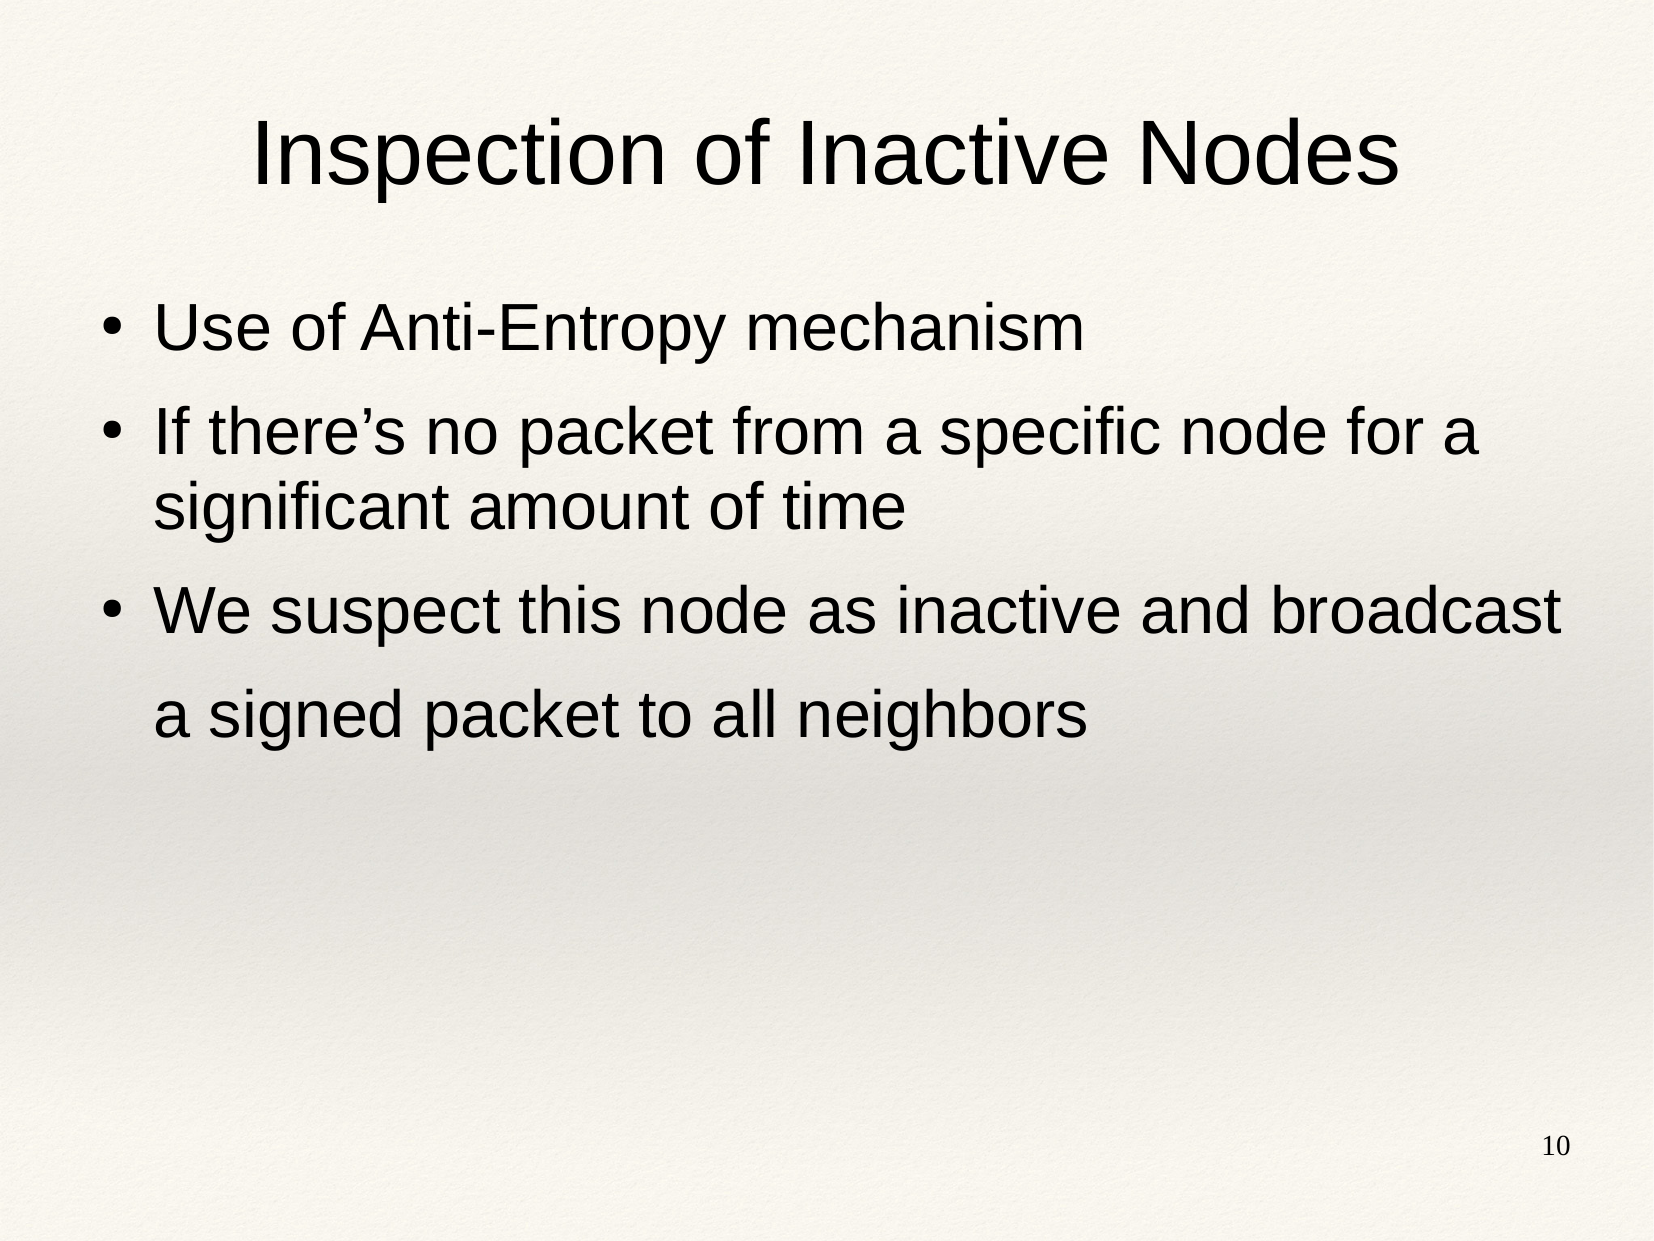

# Inspection of Inactive Nodes
Use of Anti-Entropy mechanism
If there’s no packet from a specific node for a significant amount of time
We suspect this node as inactive and broadcast
a signed packet to all neighbors
10